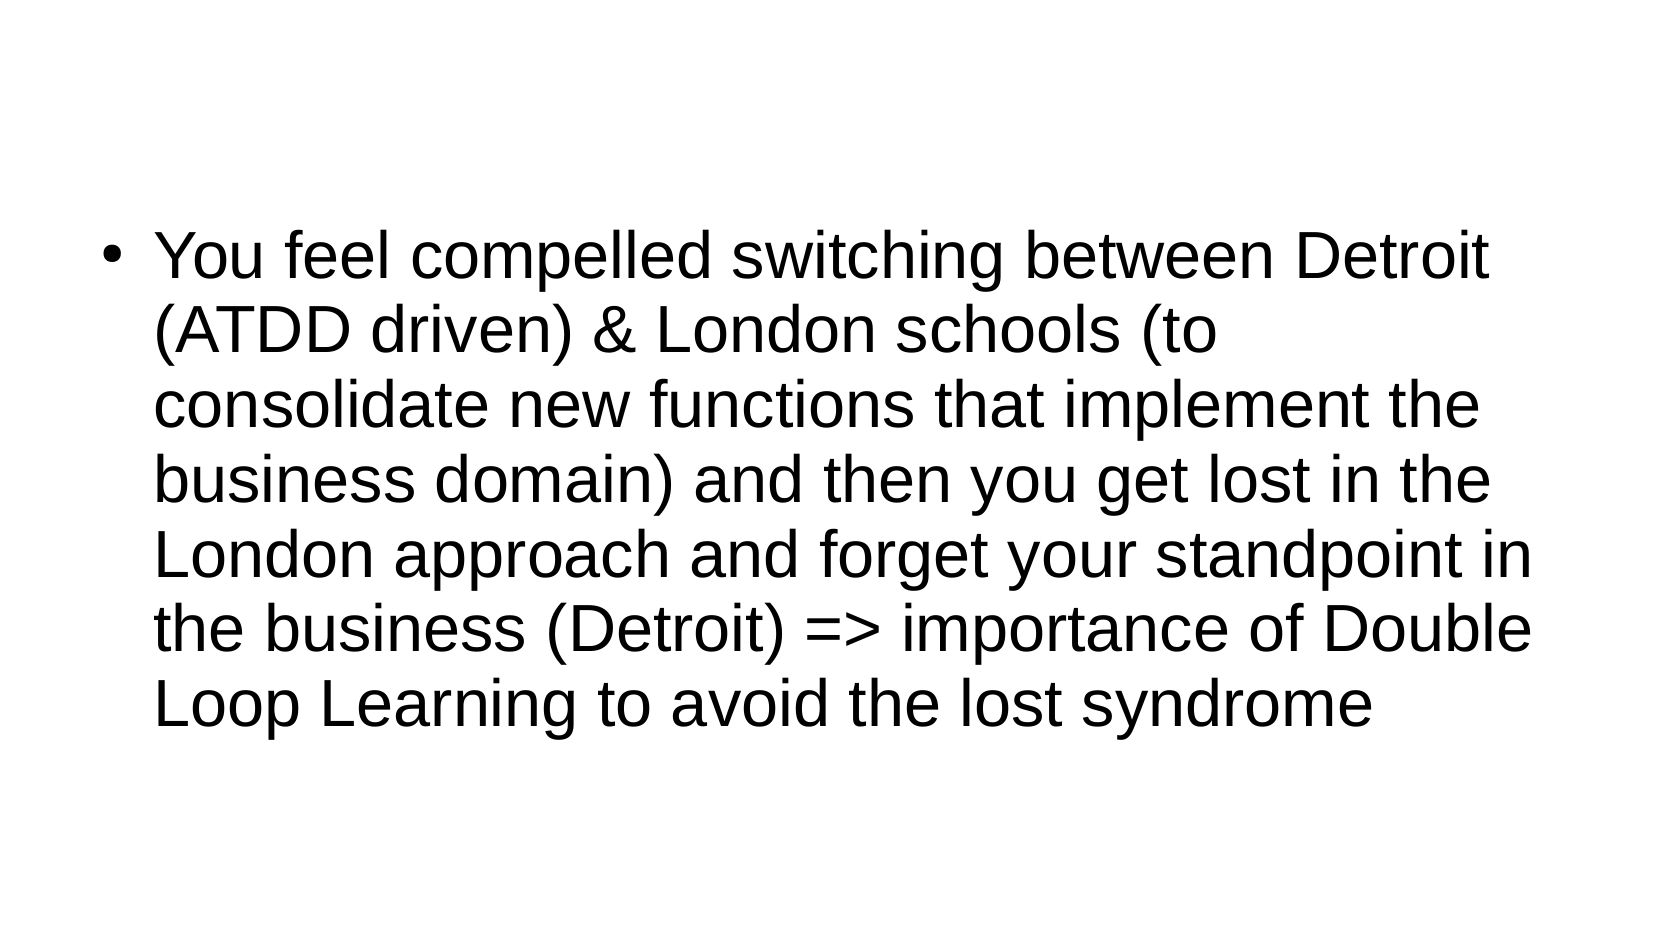

#
You feel compelled switching between Detroit (ATDD driven) & London schools (to consolidate new functions that implement the business domain) and then you get lost in the London approach and forget your standpoint in the business (Detroit) => importance of Double Loop Learning to avoid the lost syndrome